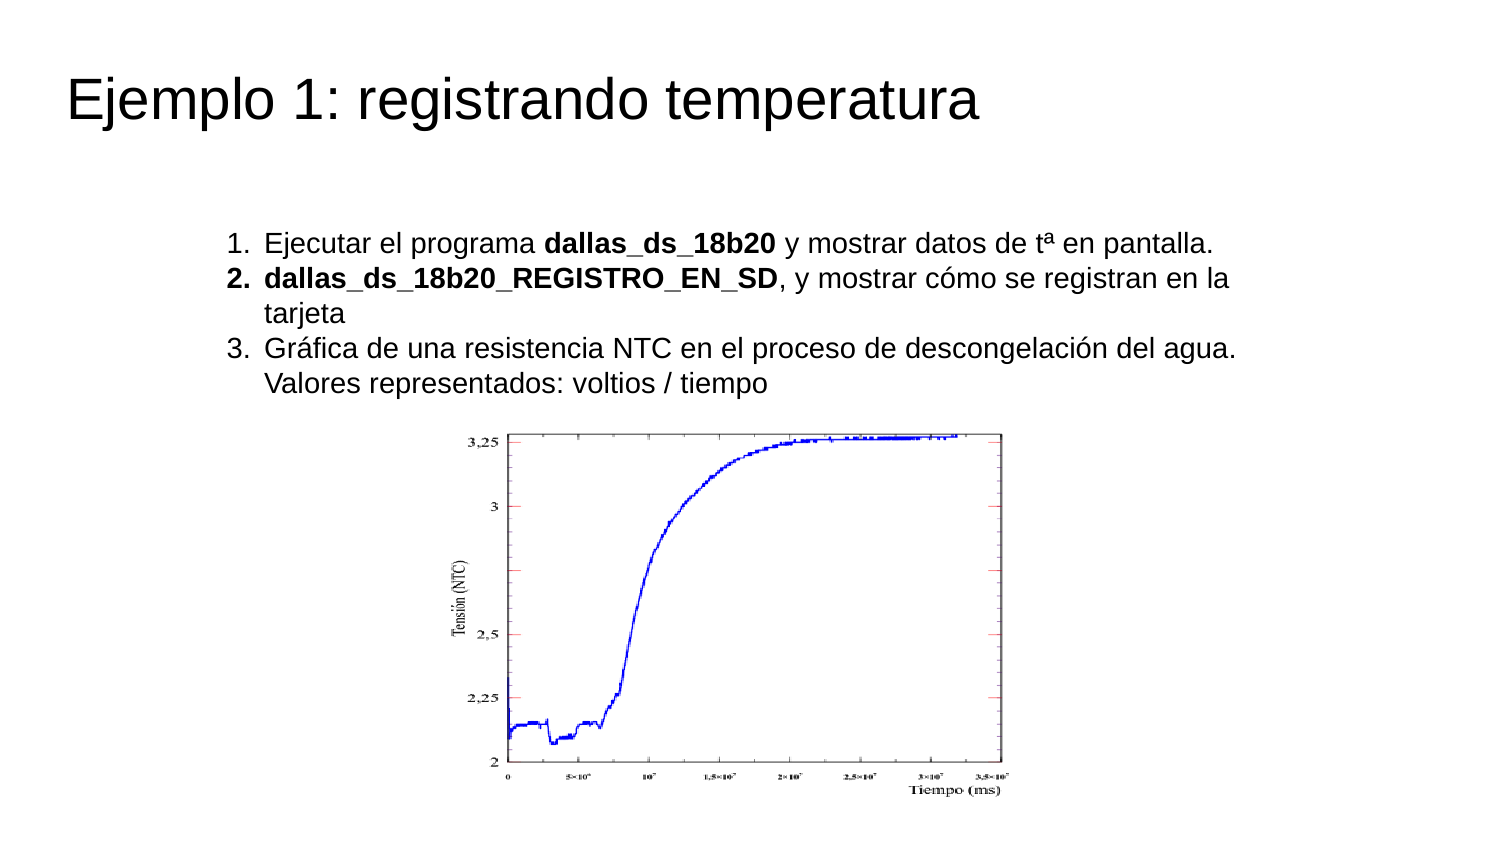

# Ejemplo 1: registrando temperatura
Ejecutar el programa dallas_ds_18b20 y mostrar datos de tª en pantalla.
dallas_ds_18b20_REGISTRO_EN_SD, y mostrar cómo se registran en la tarjeta
Gráfica de una resistencia NTC en el proceso de descongelación del agua. Valores representados: voltios / tiempo